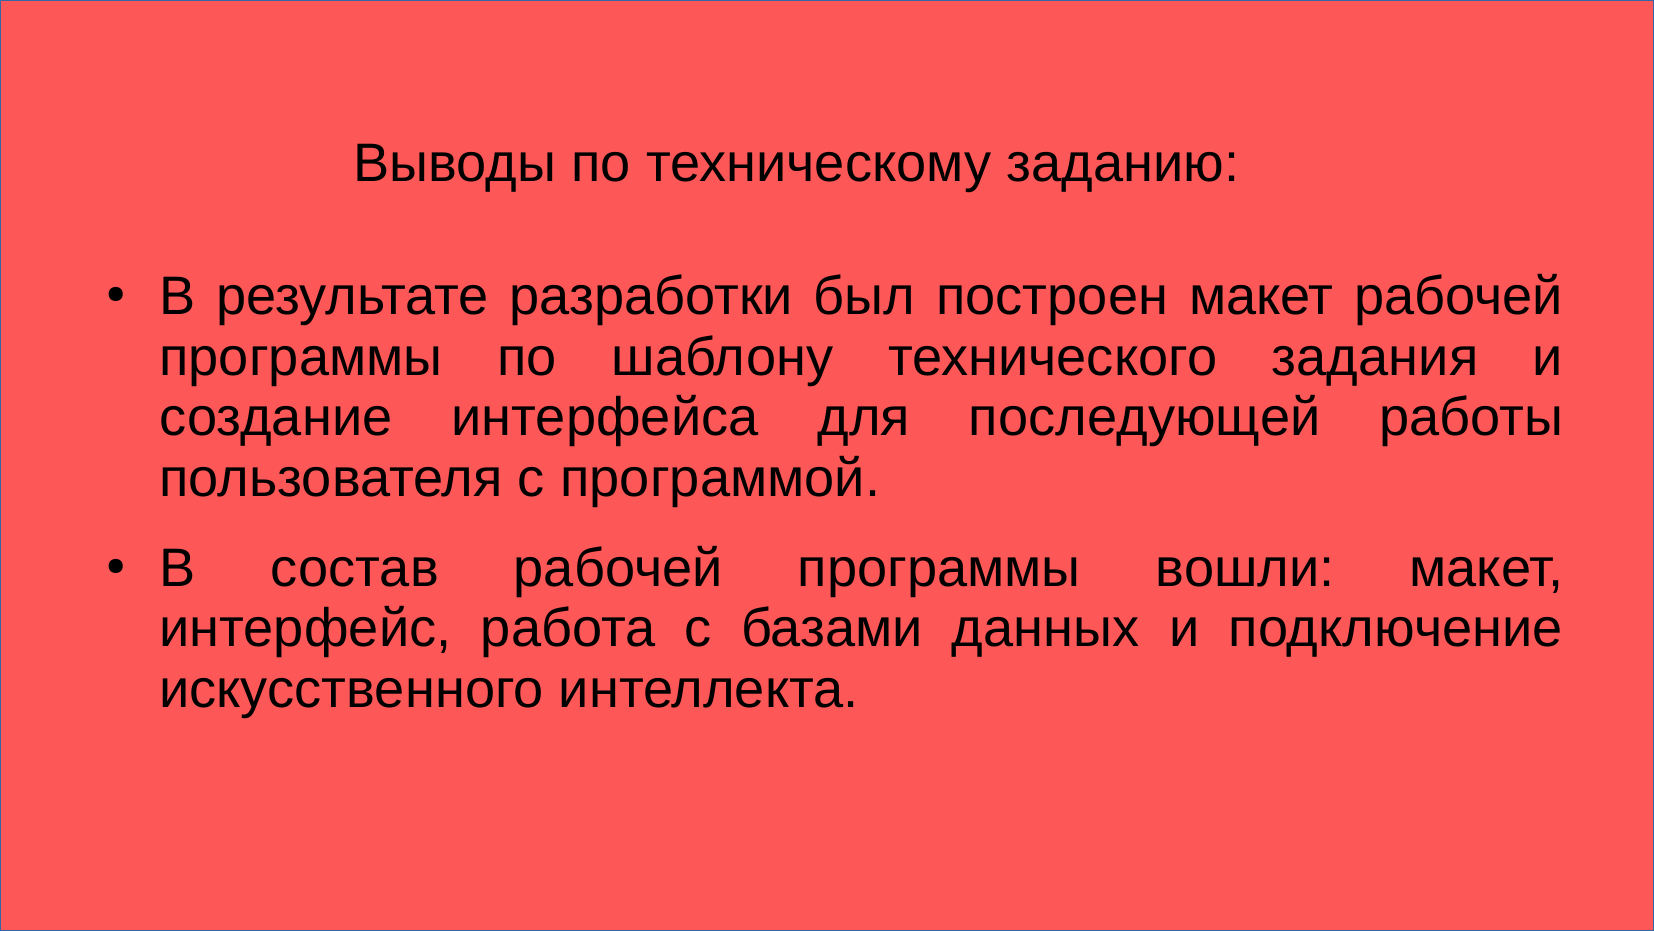

# Выводы по техническому заданию:
В результате разработки был построен макет рабочей программы по шаблону технического задания и создание интерфейса для последующей работы пользователя с программой.
В состав рабочей программы вошли: макет, интерфейс, работа с базами данных и подключение искусственного интеллекта.